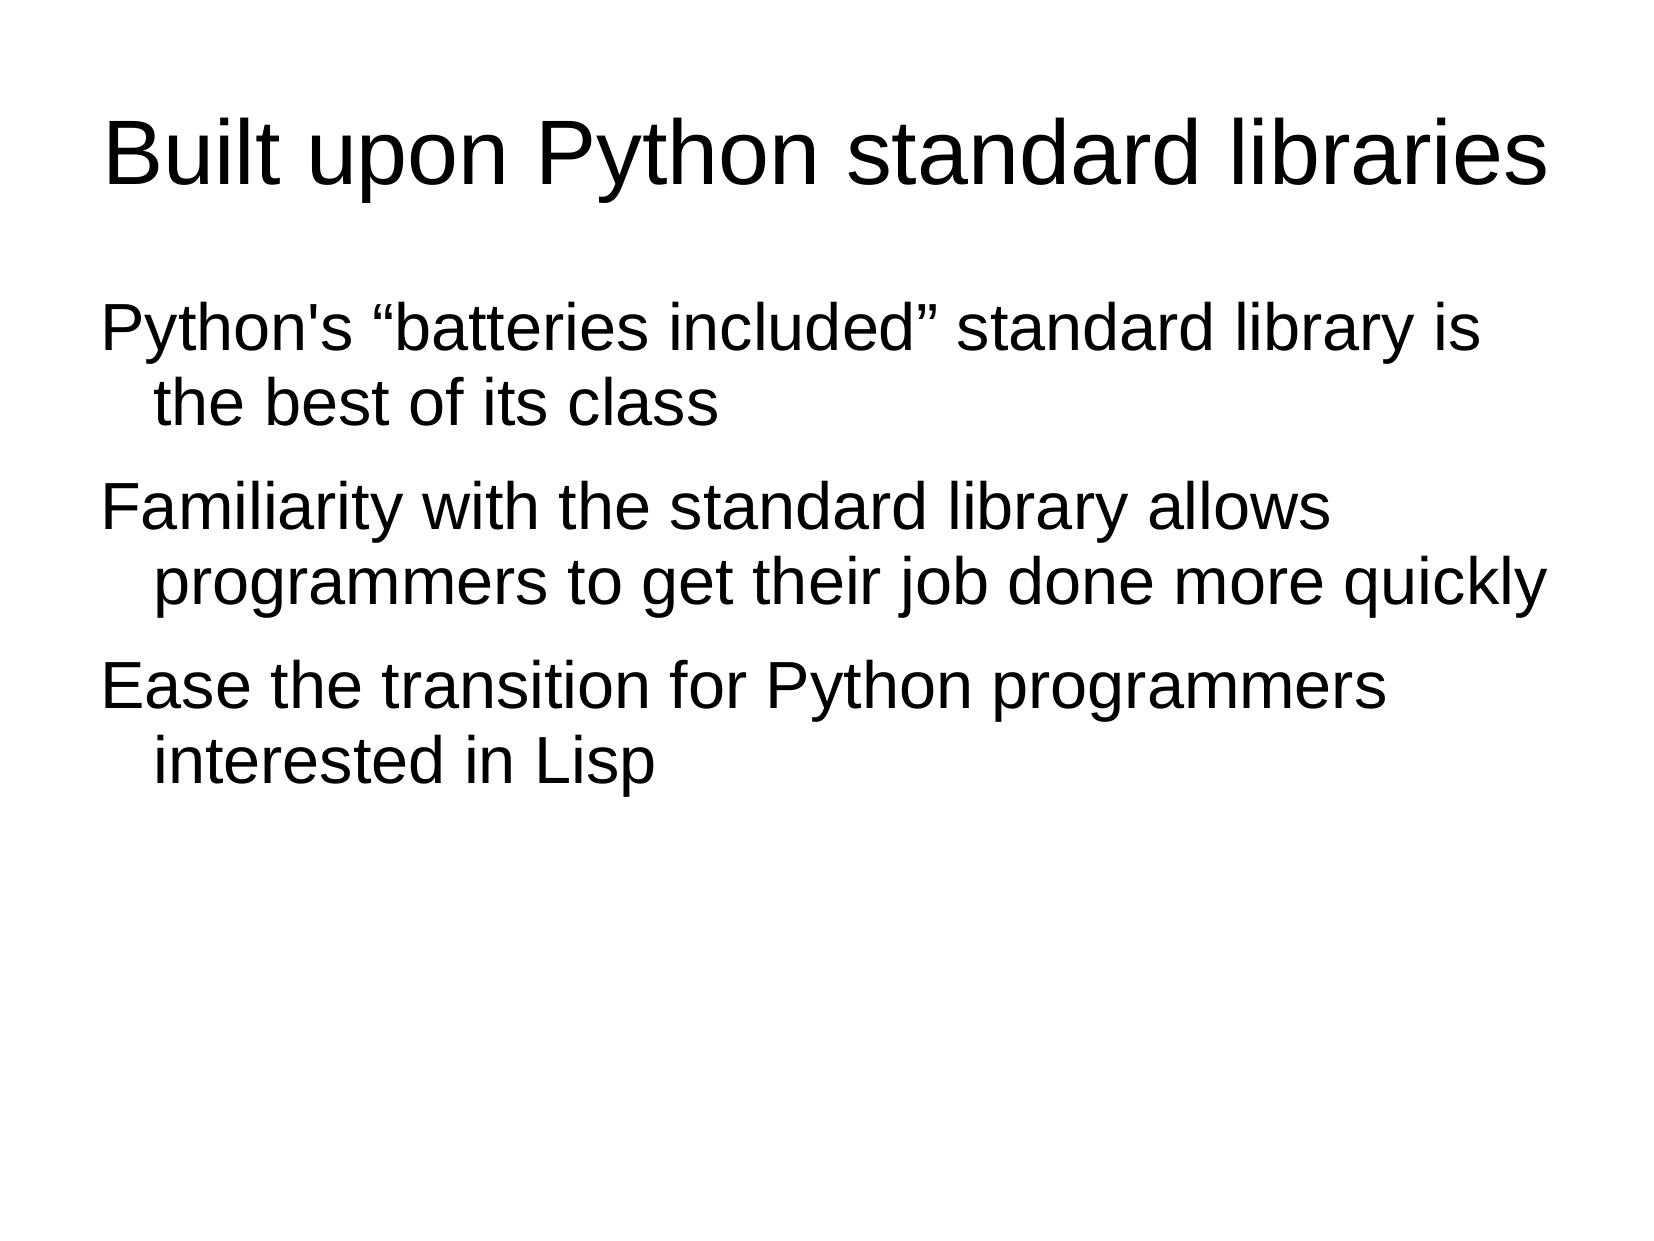

# Built upon Python standard libraries
Python's “batteries included” standard library is the best of its class
Familiarity with the standard library allows programmers to get their job done more quickly
Ease the transition for Python programmers interested in Lisp